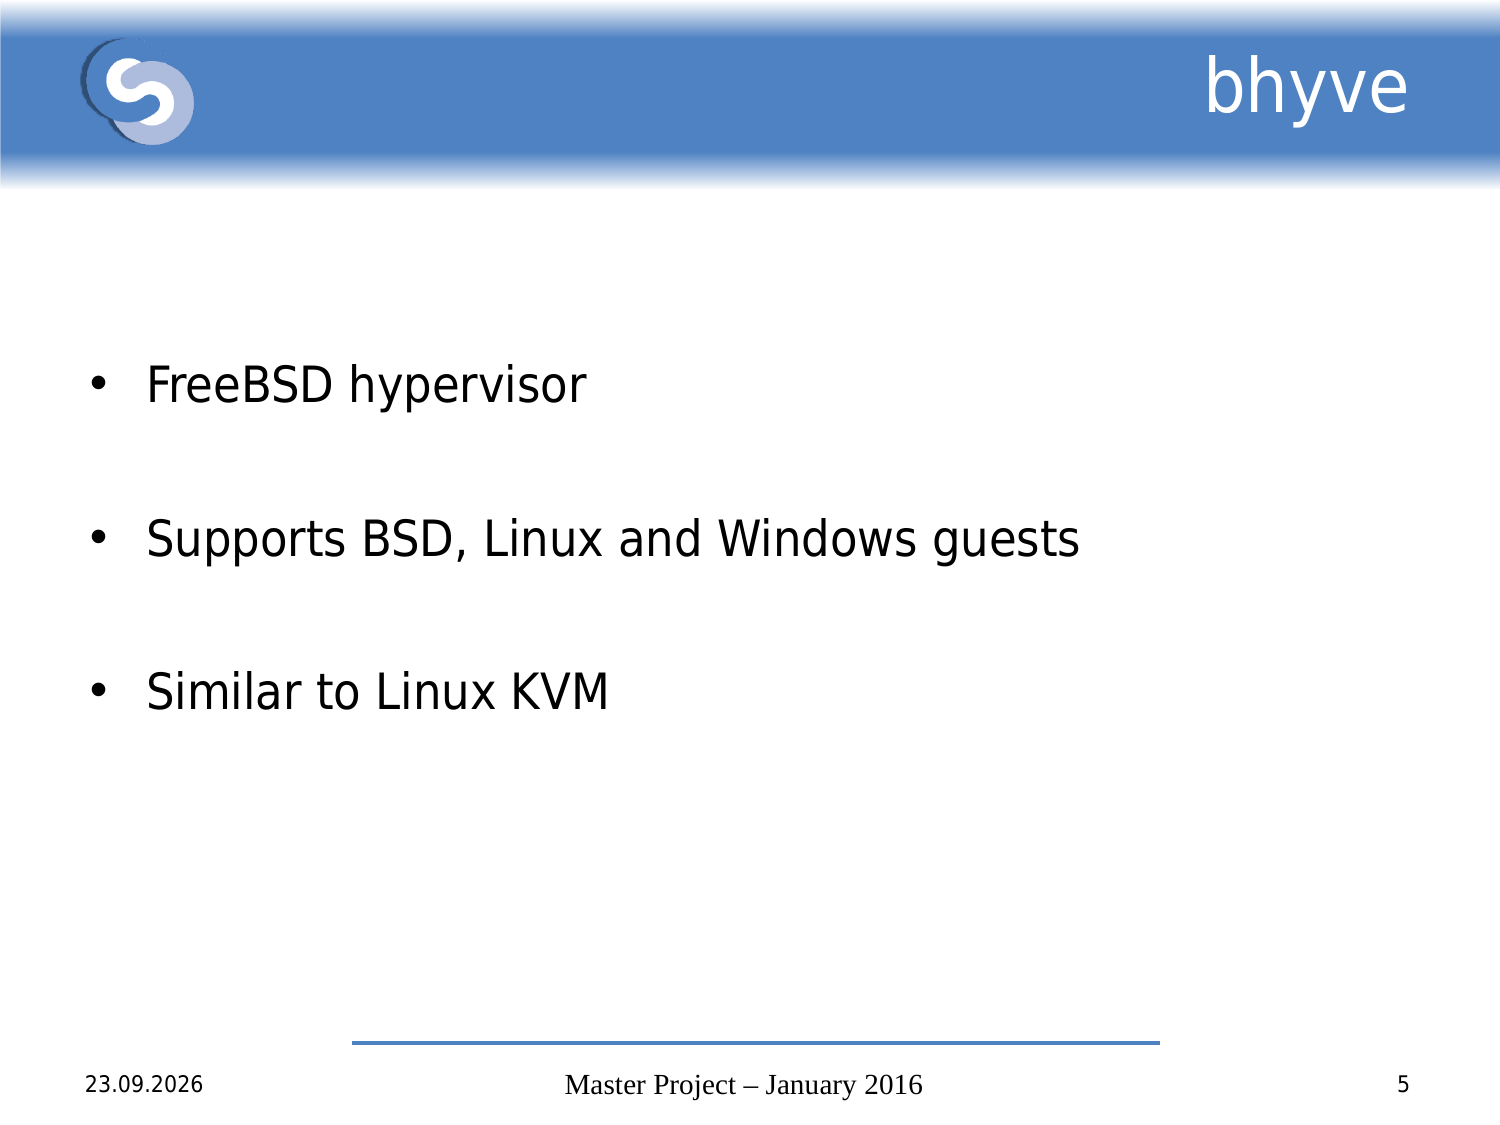

# bhyve
FreeBSD hypervisor
Supports BSD, Linux and Windows guests
Similar to Linux KVM
Master Project – January 2016
5